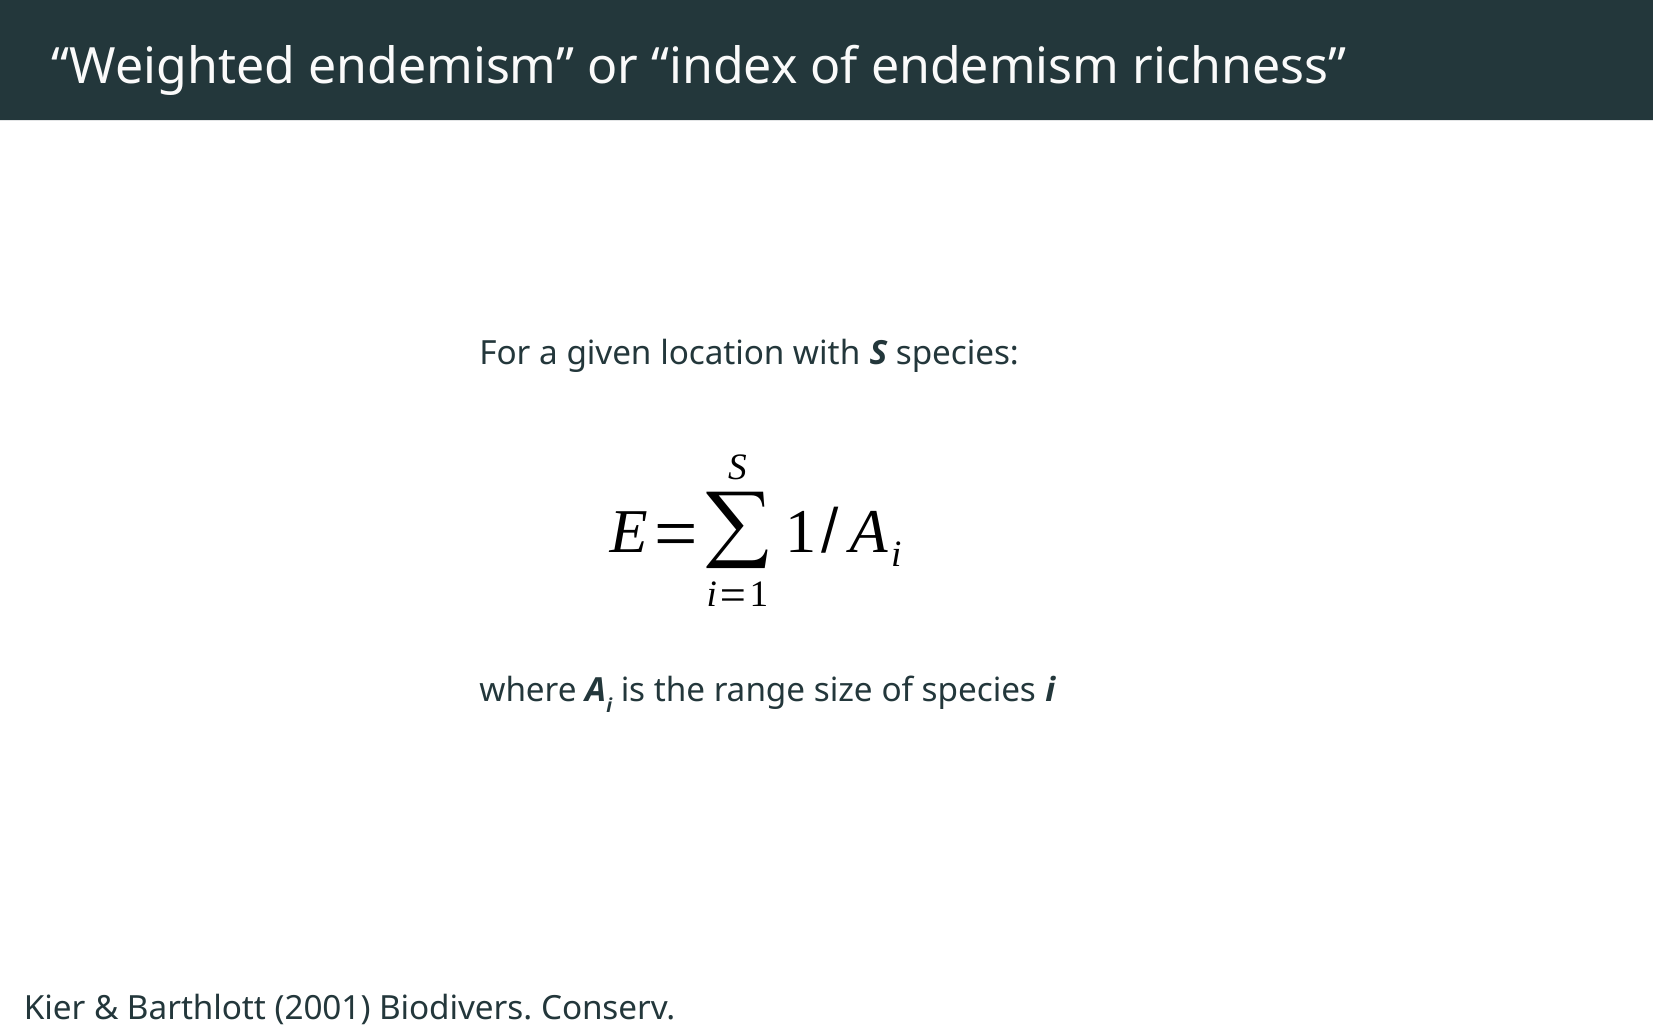

“Weighted endemism” or “index of endemism richness”
For a given location with S species:
where Ai is the range size of species i
Kier & Barthlott (2001) Biodivers. Conserv.